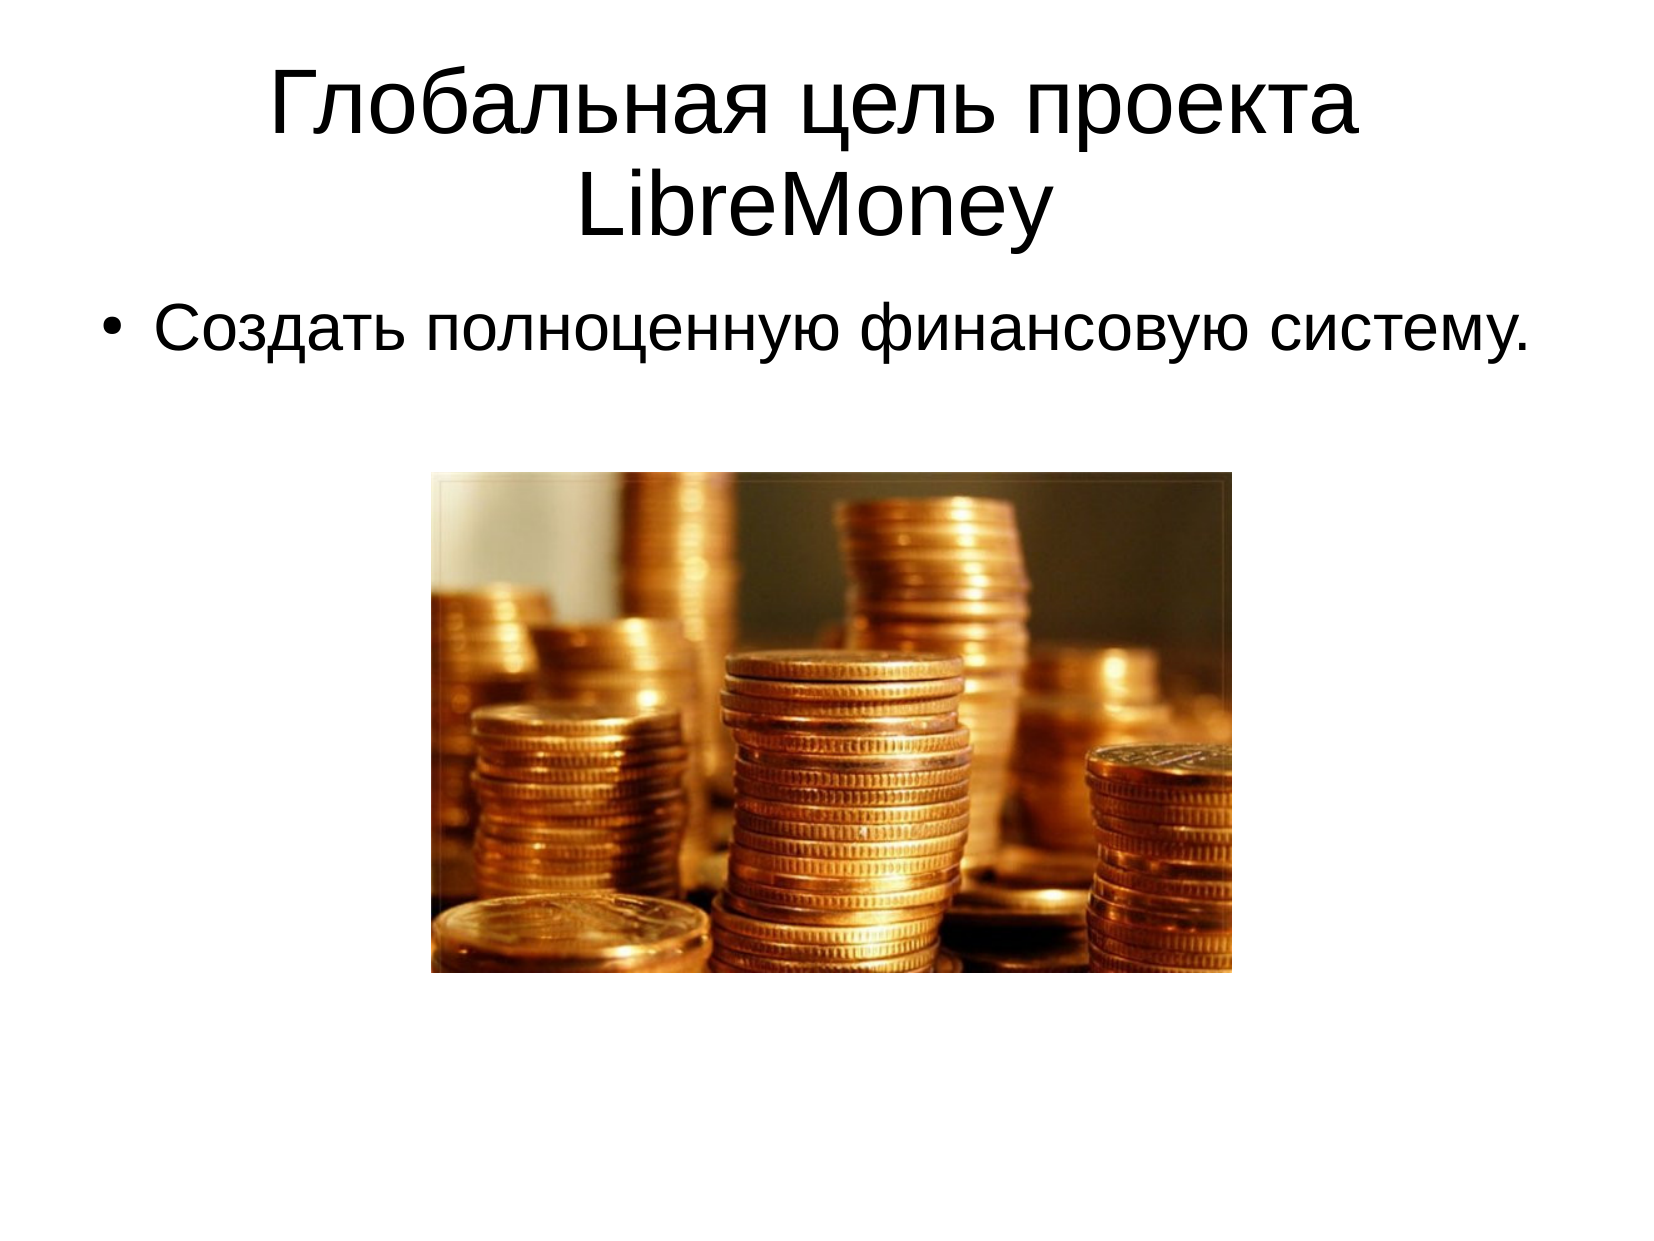

# Глобальная цель проекта LibreMoney
Создать полноценную финансовую систему.